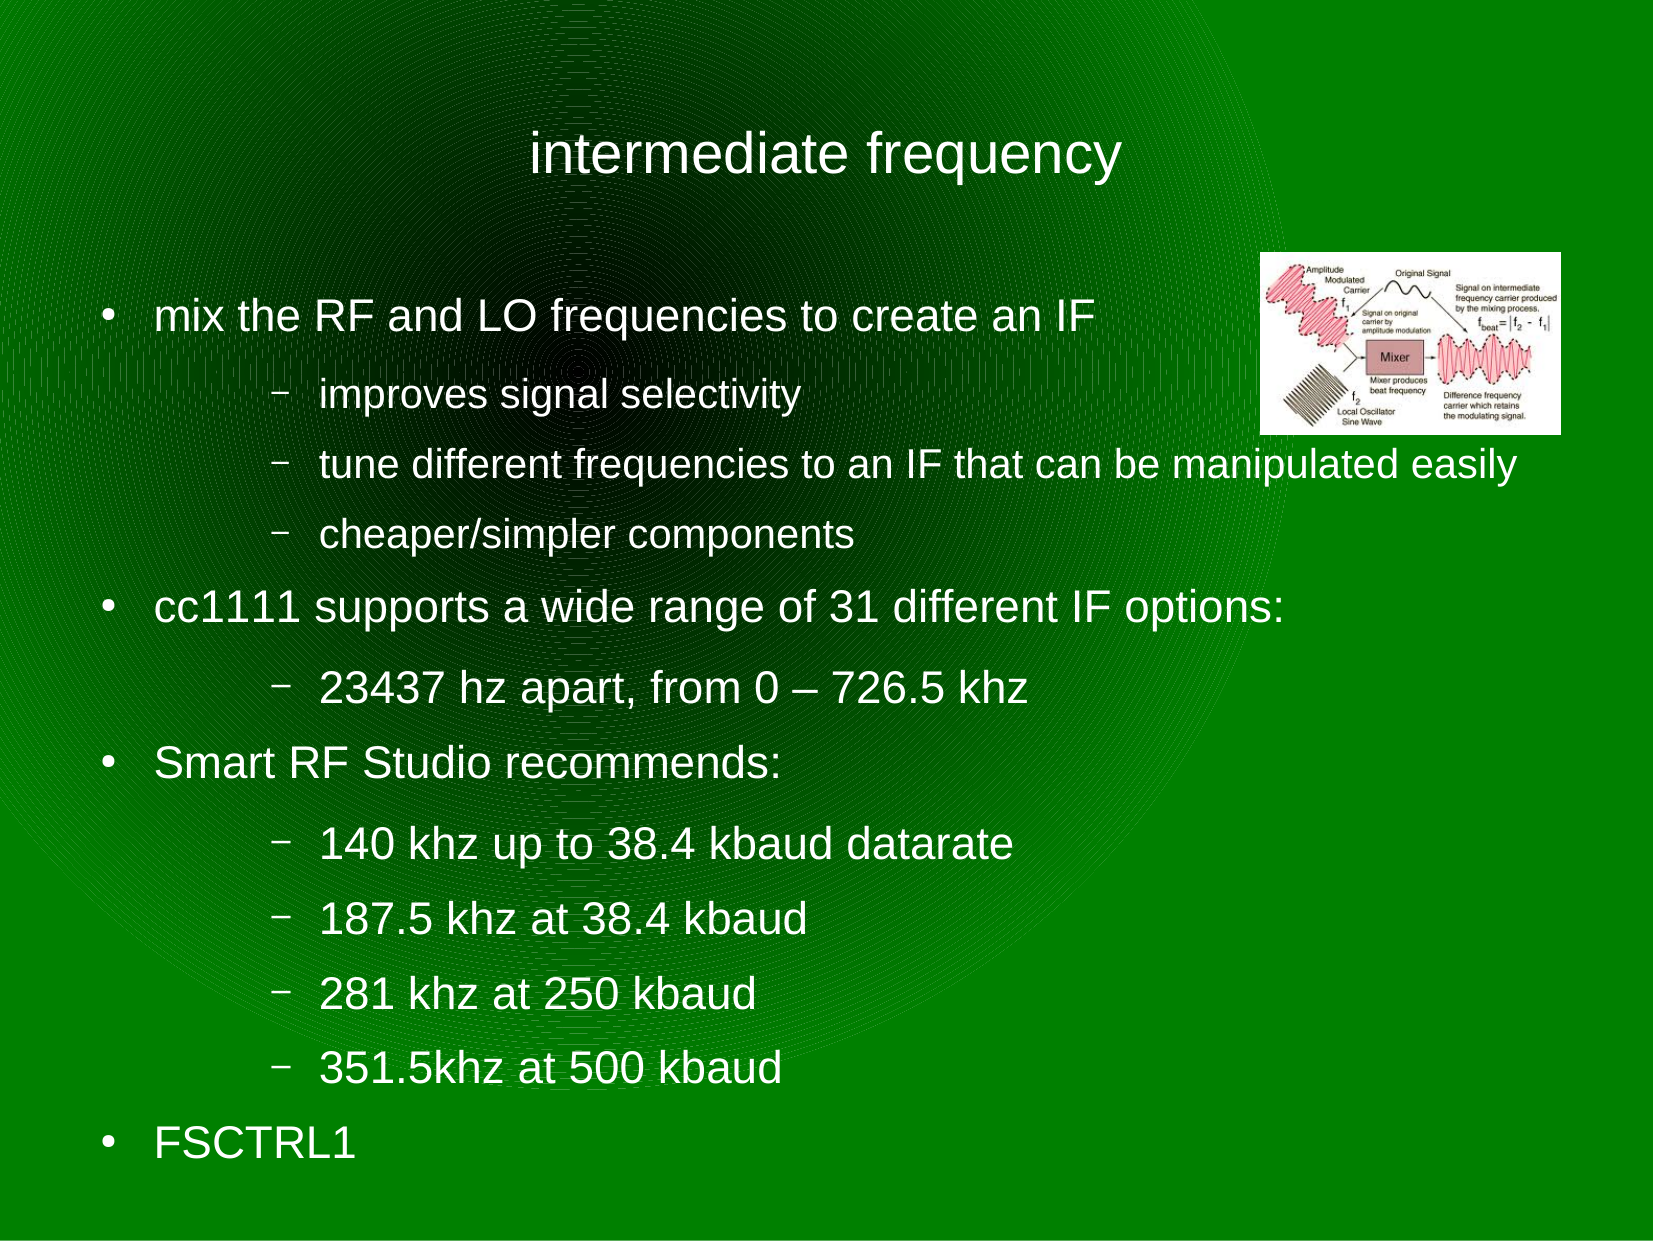

# intermediate frequency
mix the RF and LO frequencies to create an IF
improves signal selectivity
tune different frequencies to an IF that can be manipulated easily
cheaper/simpler components
cc1111 supports a wide range of 31 different IF options:
23437 hz apart, from 0 – 726.5 khz
Smart RF Studio recommends:
140 khz up to 38.4 kbaud datarate
187.5 khz at 38.4 kbaud
281 khz at 250 kbaud
351.5khz at 500 kbaud
FSCTRL1